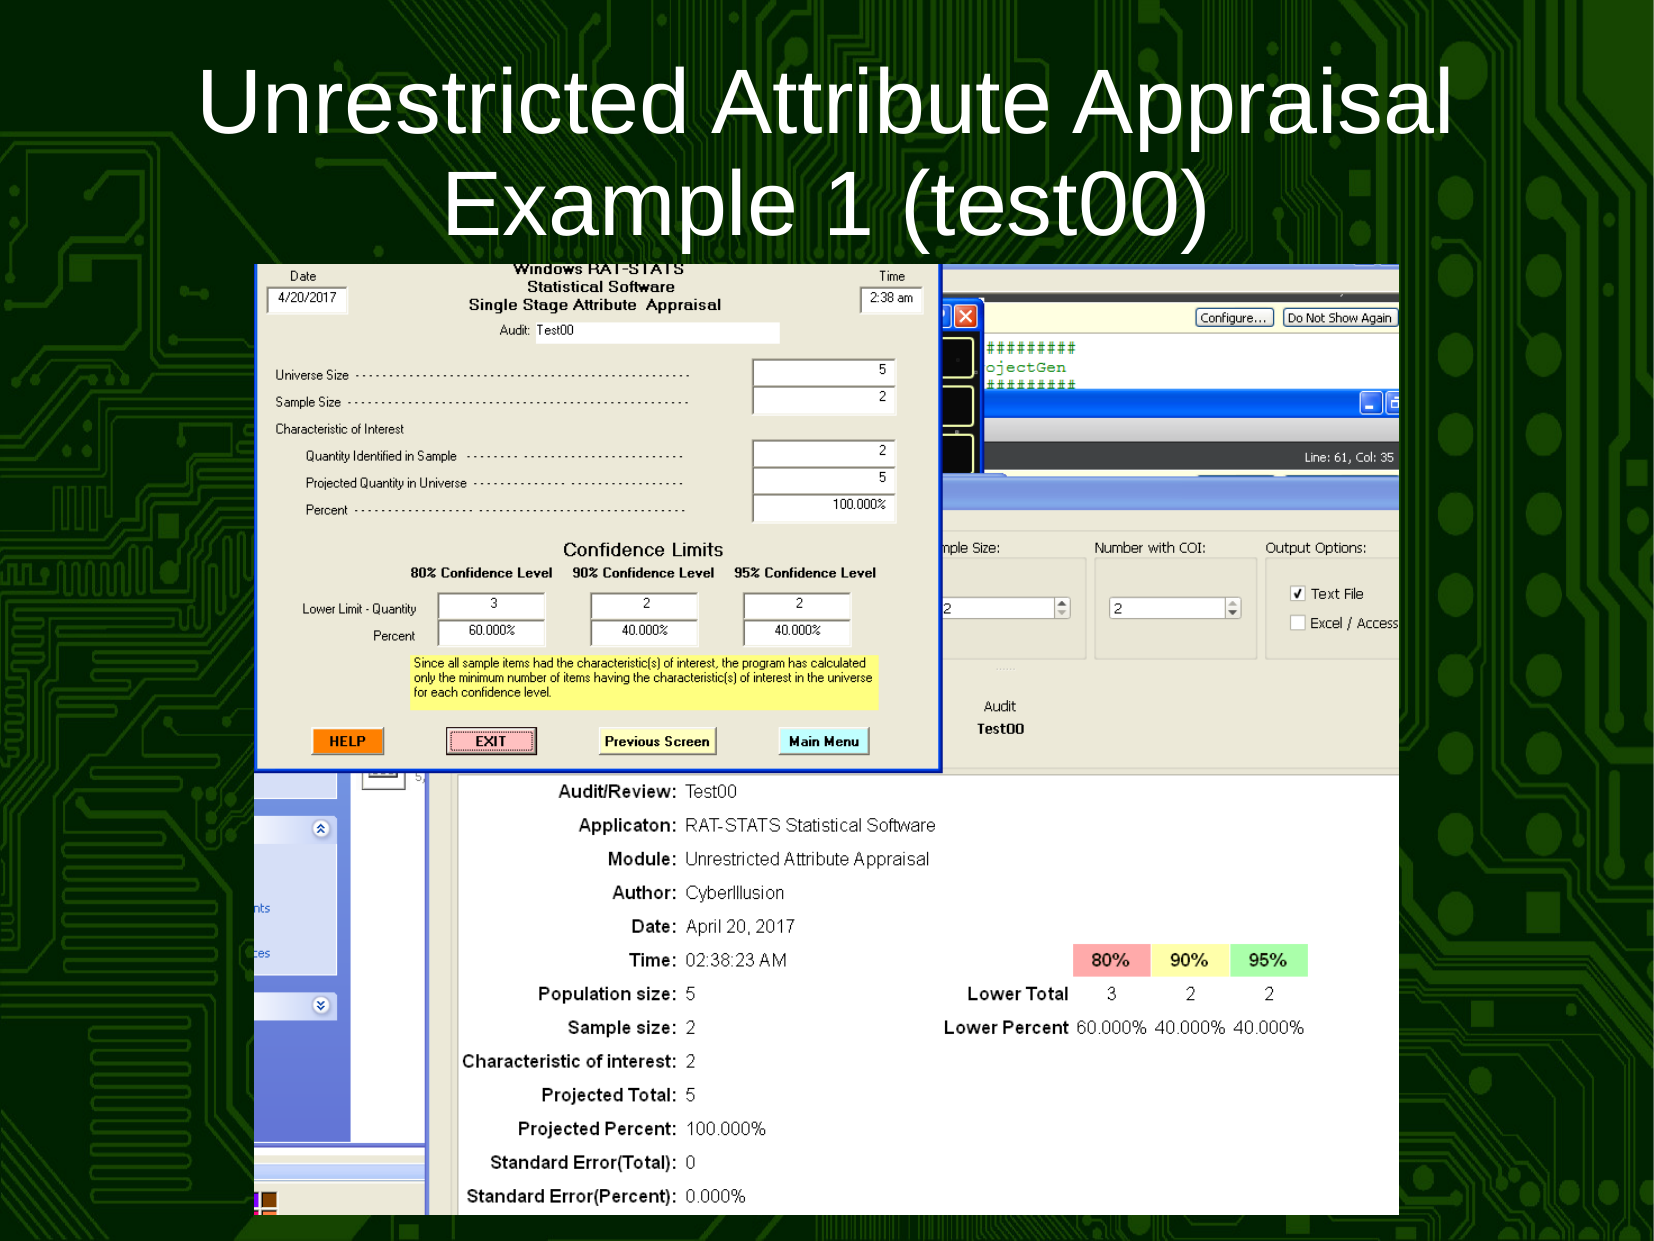

# Unrestricted Attribute Appraisal Example 1 (test00)